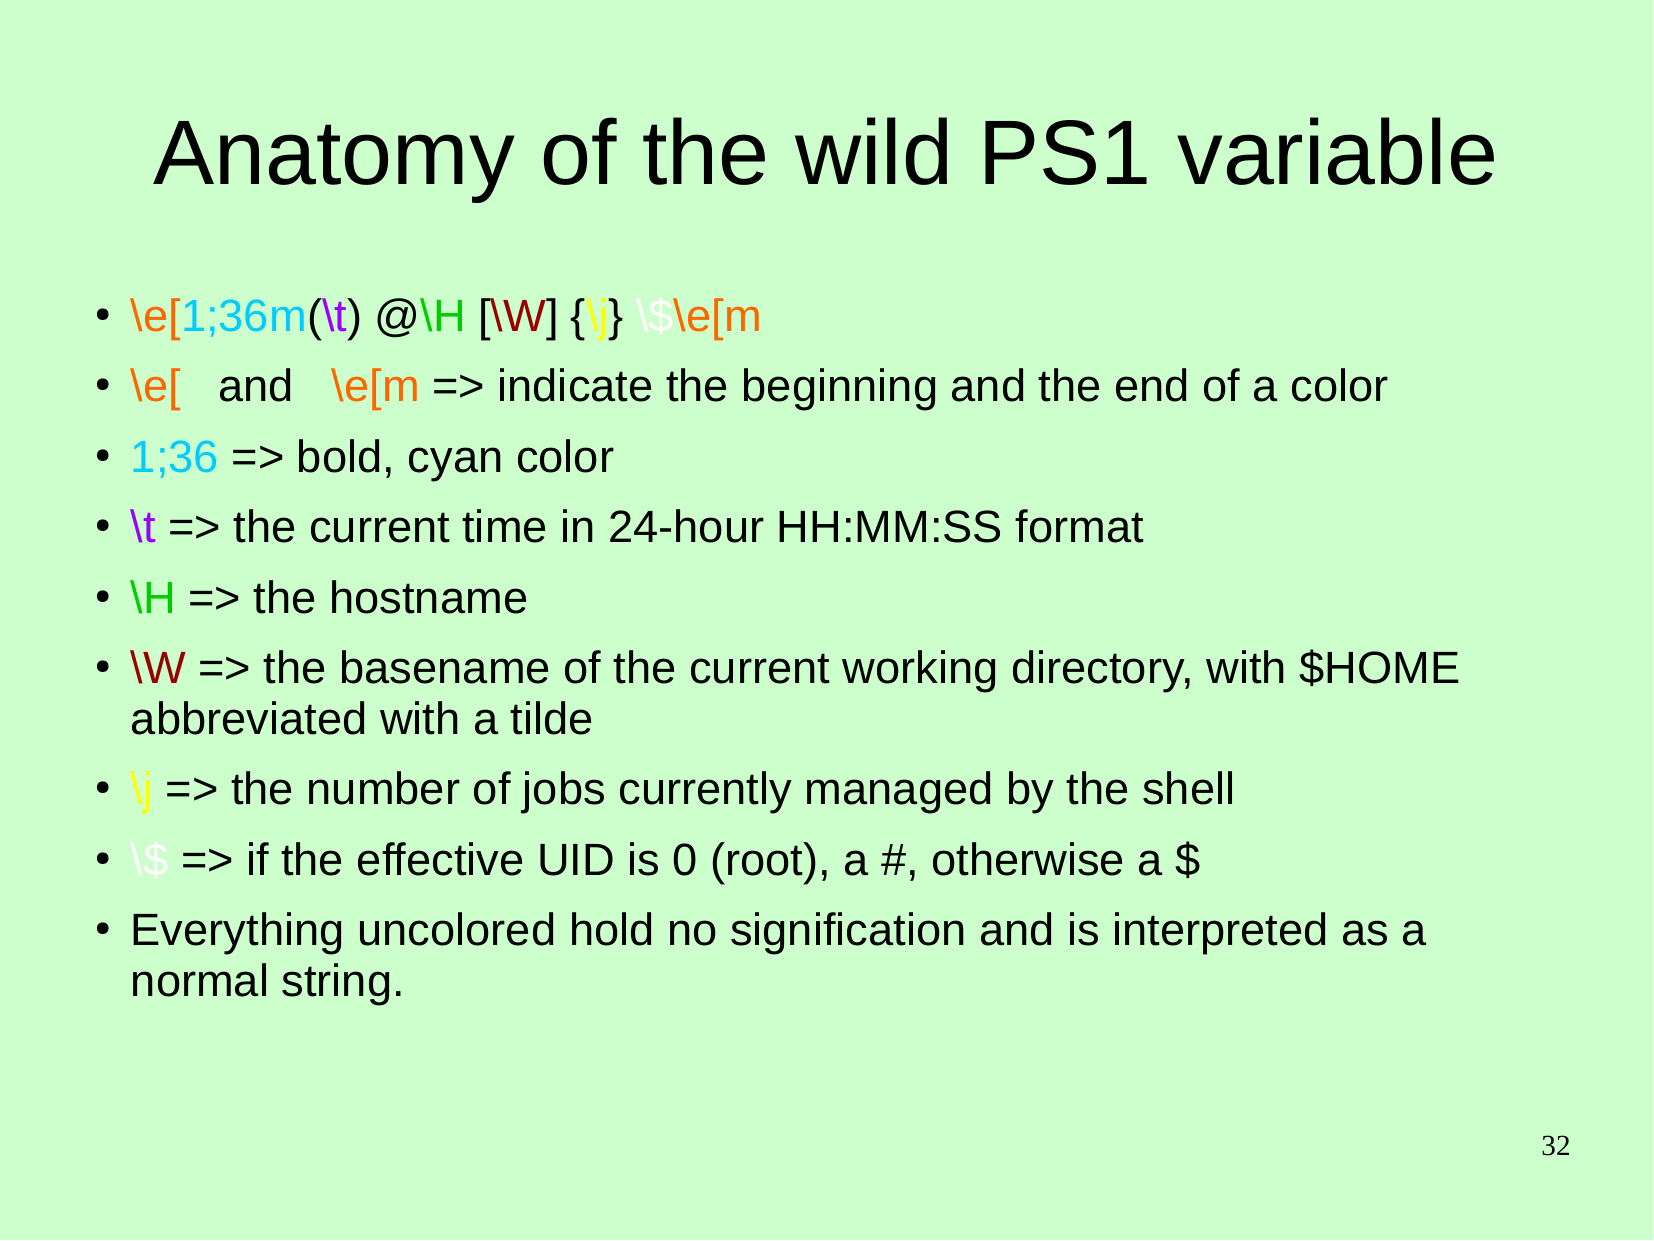

# Anatomy of the wild PS1 variable
\e[1;36m(\t) @\H [\W] {\j} \$\e[m
\e[ and \e[m => indicate the beginning and the end of a color
1;36 => bold, cyan color
\t => the current time in 24-hour HH:MM:SS format
\H => the hostname
\W => the basename of the current working directory, with $HOME abbreviated with a tilde
\j => the number of jobs currently managed by the shell
\$ => if the effective UID is 0 (root), a #, otherwise a $
Everything uncolored hold no signification and is interpreted as a normal string.
32